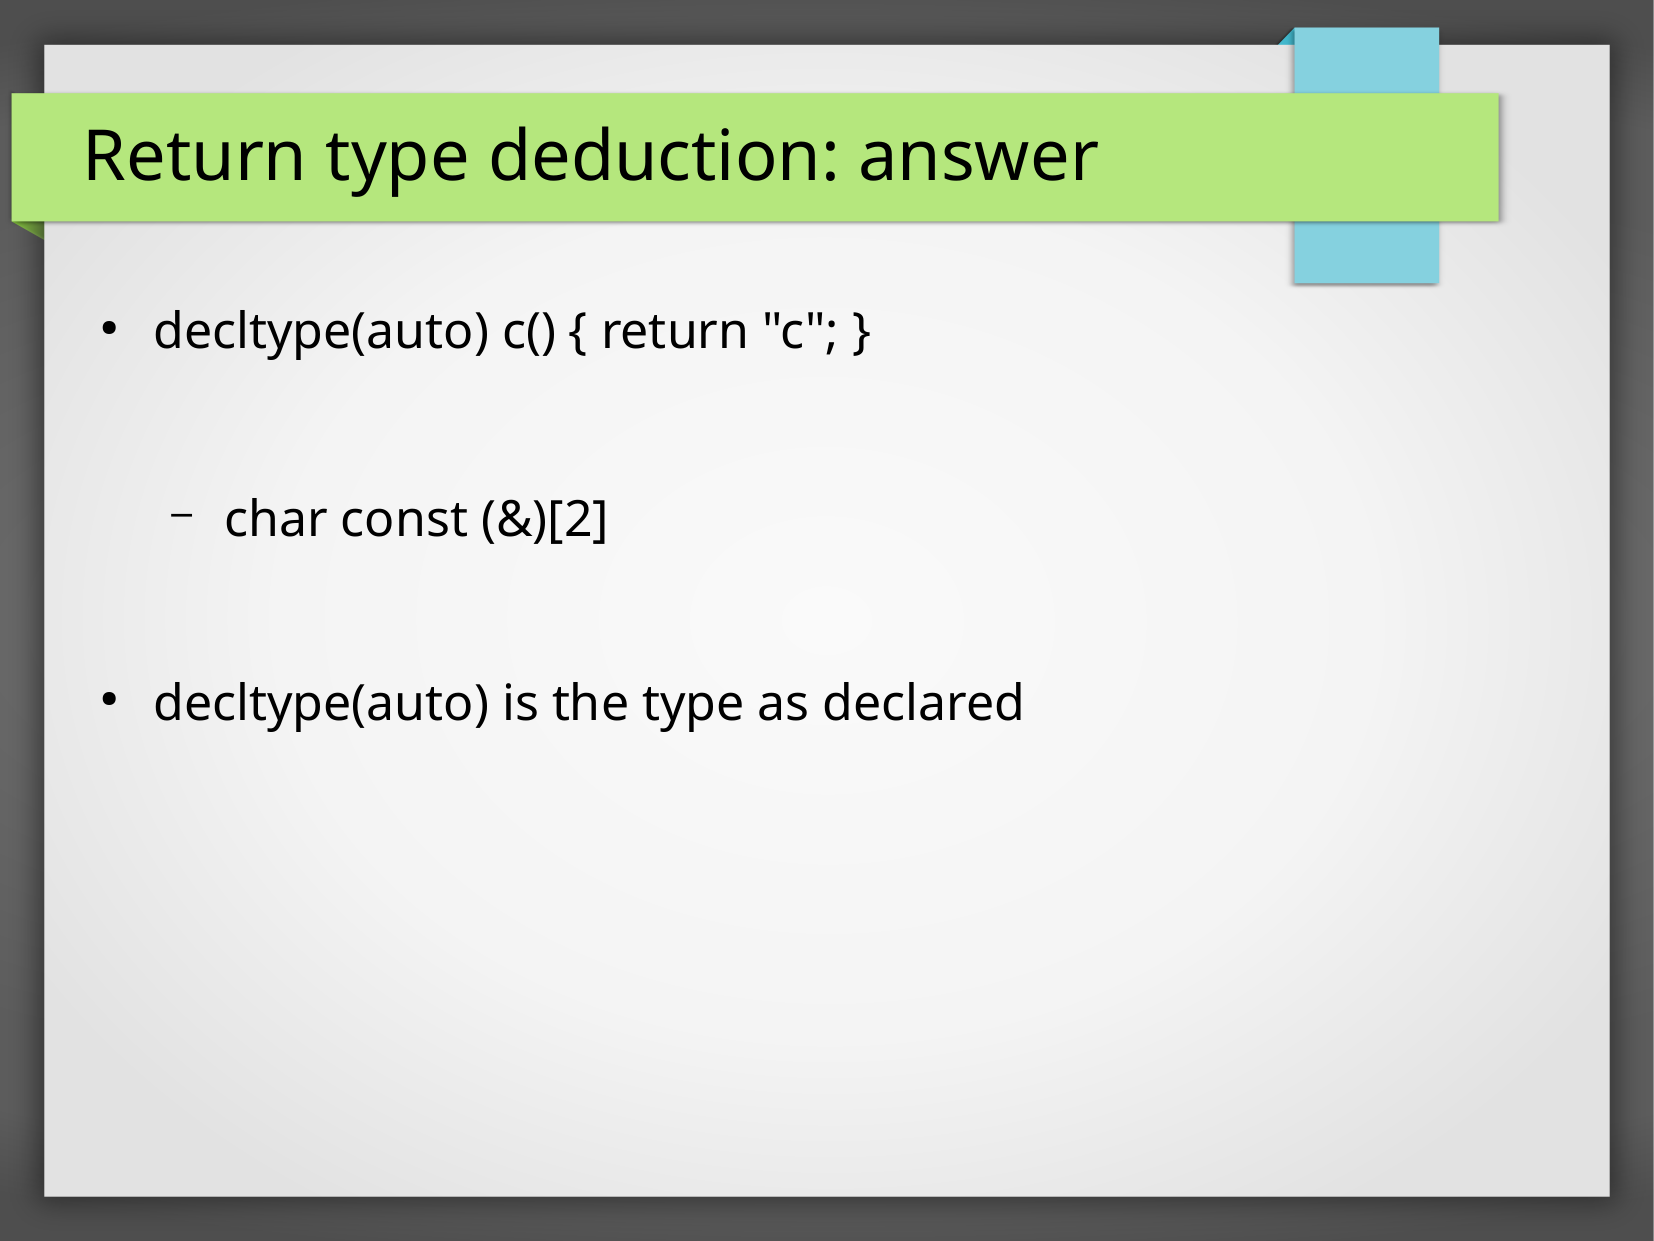

# Return type deduction: answer
decltype(auto) c() { return "c"; }
char const (&)[2]
decltype(auto) is the type as declared